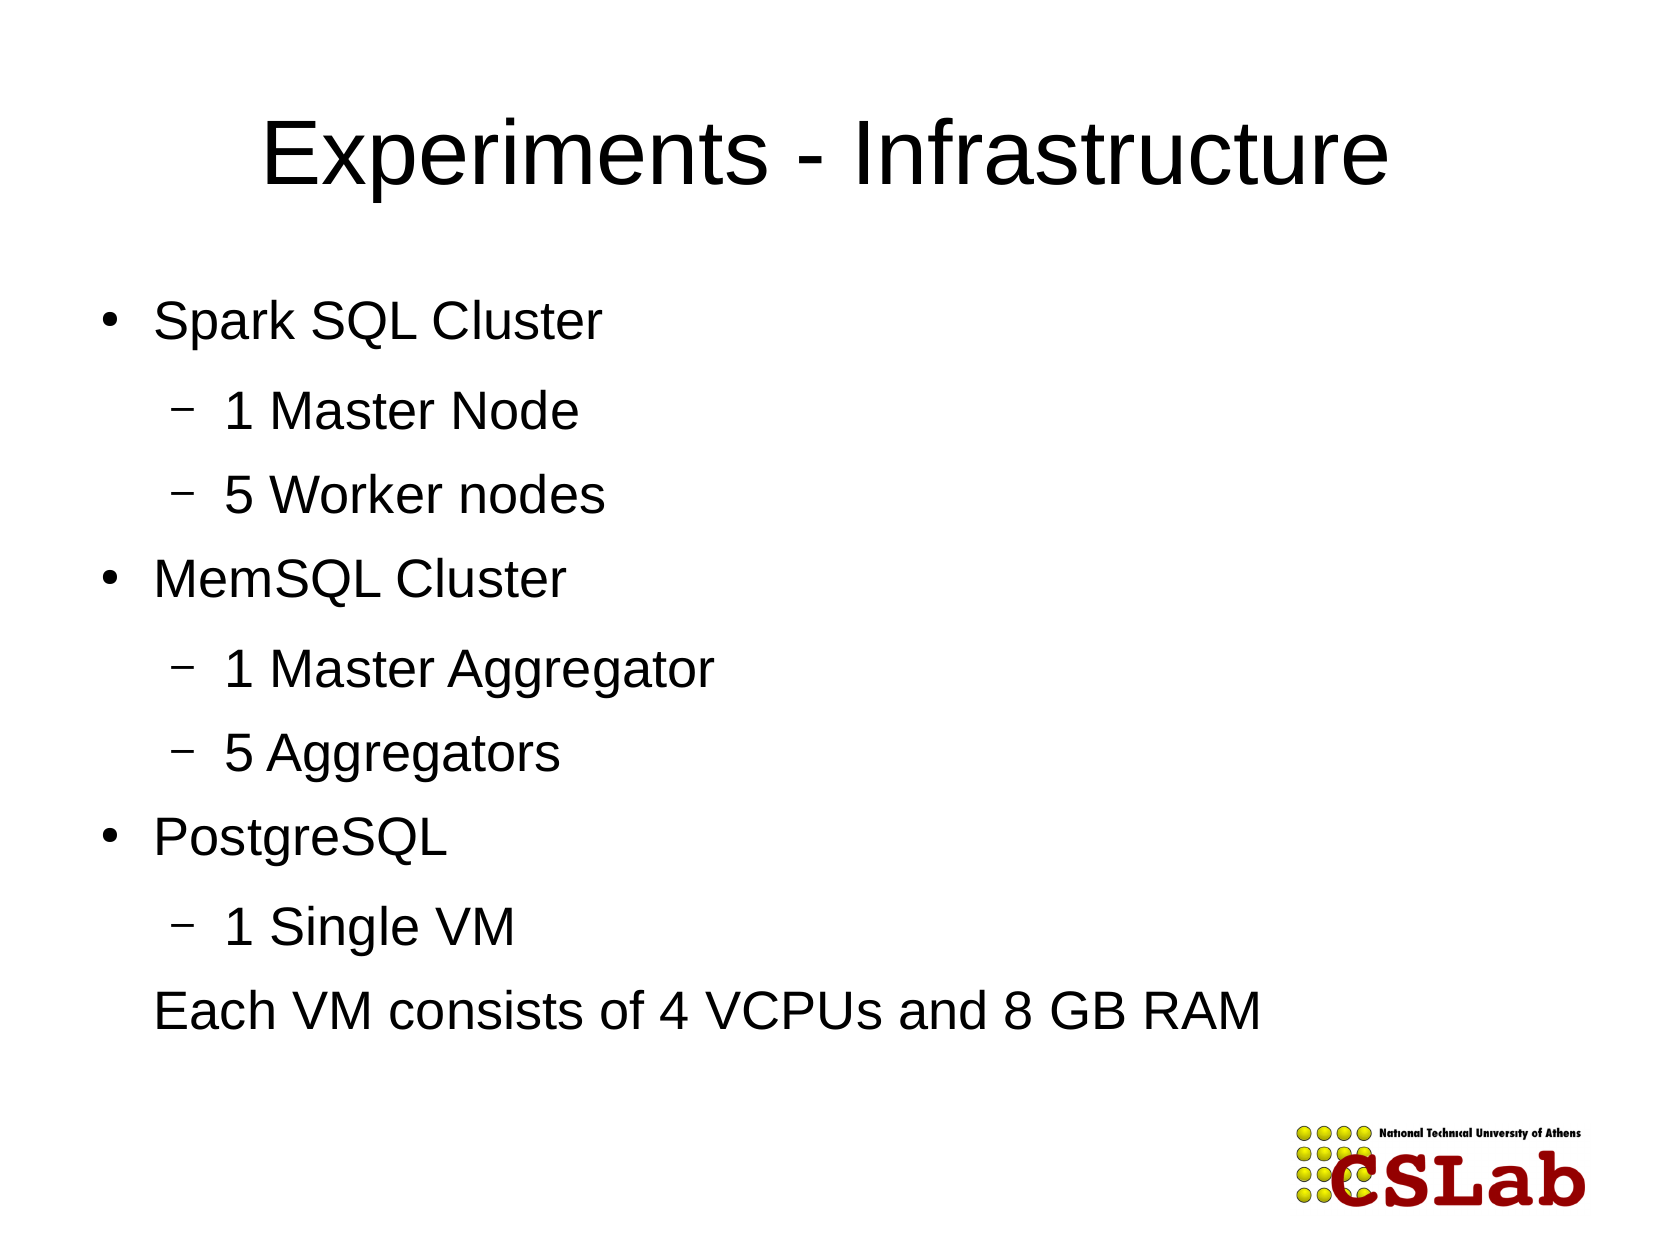

# Experiments - Infrastructure
Spark SQL Cluster
1 Master Node
5 Worker nodes
MemSQL Cluster
1 Master Aggregator
5 Aggregators
PostgreSQL
1 Single VM
Each VM consists of 4 VCPUs and 8 GB RAM